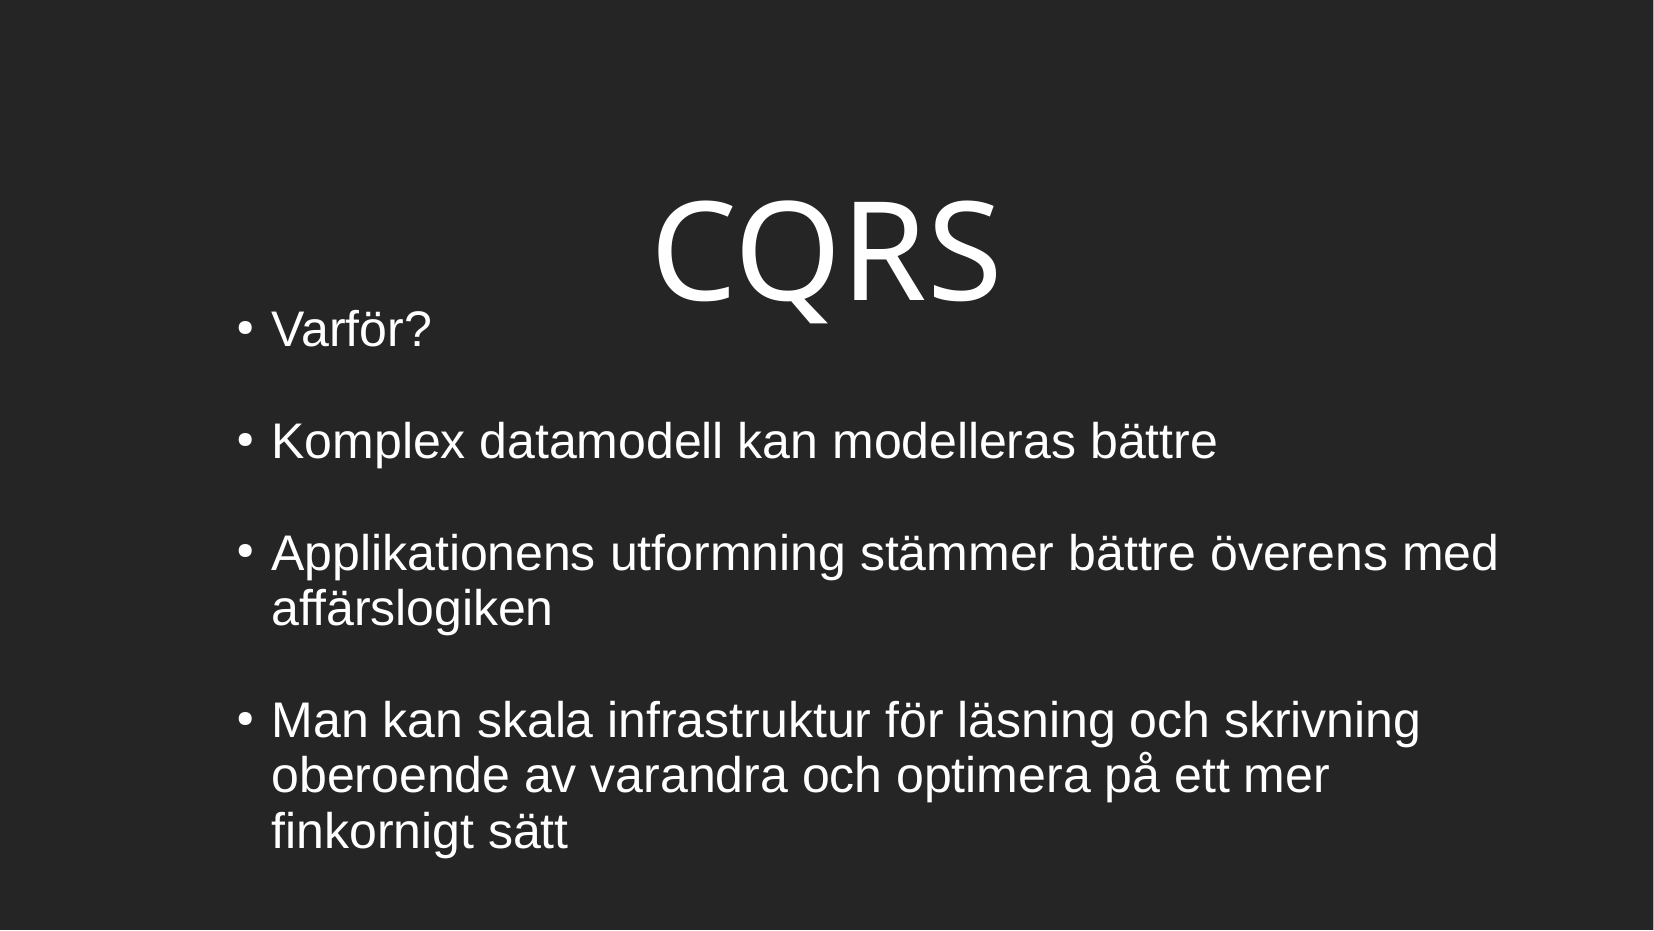

# CQRS
Varför?
Komplex datamodell kan modelleras bättre
Applikationens utformning stämmer bättre överens med affärslogiken
Man kan skala infrastruktur för läsning och skrivning oberoende av varandra och optimera på ett mer finkornigt sätt